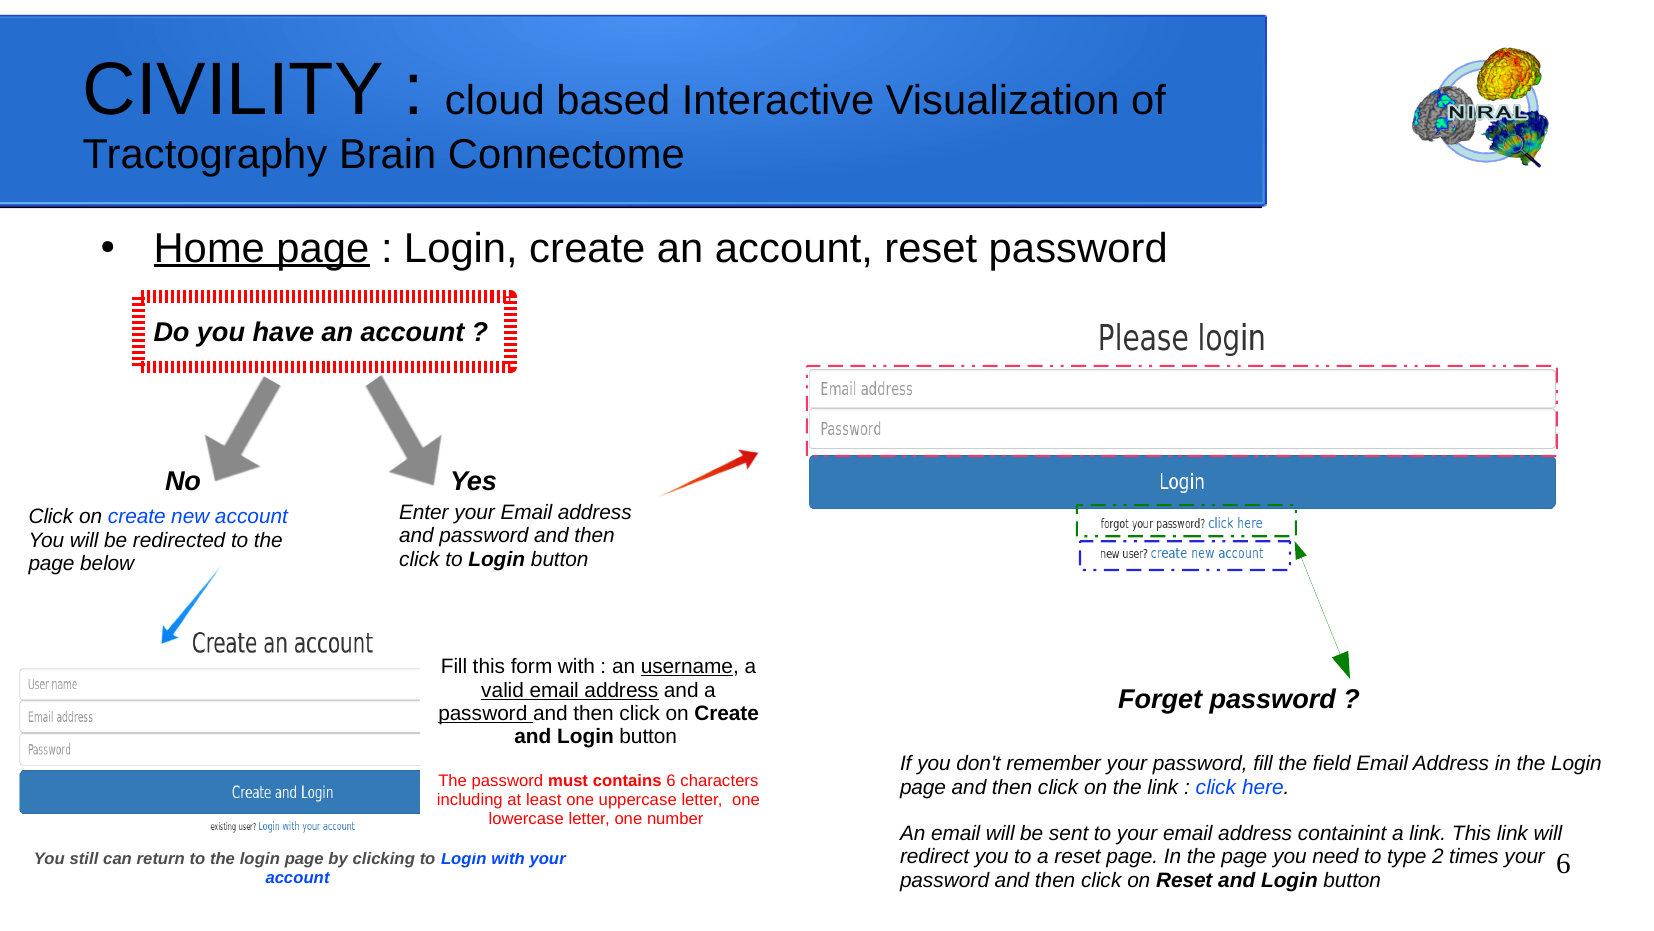

CIVILITY : cloud based Interactive Visualization of Tractography Brain Connectome
# Home page : Login, create an account, reset password
Do you have an account ?
Enter your Email address and password and then click to Login button
Click on create new account
You will be redirected to the page below
No
Yes
Fill this form with : an username, a valid email address and a password and then click on Create and Login button
The password must contains 6 characters including at least one uppercase letter, one lowercase letter, one number
Forget password ?
If you don't remember your password, fill the field Email Address in the Login page and then click on the link : click here.
An email will be sent to your email address containint a link. This link will redirect you to a reset page. In the page you need to type 2 times your password and then click on Reset and Login button
6
You still can return to the login page by clicking to Login with your account